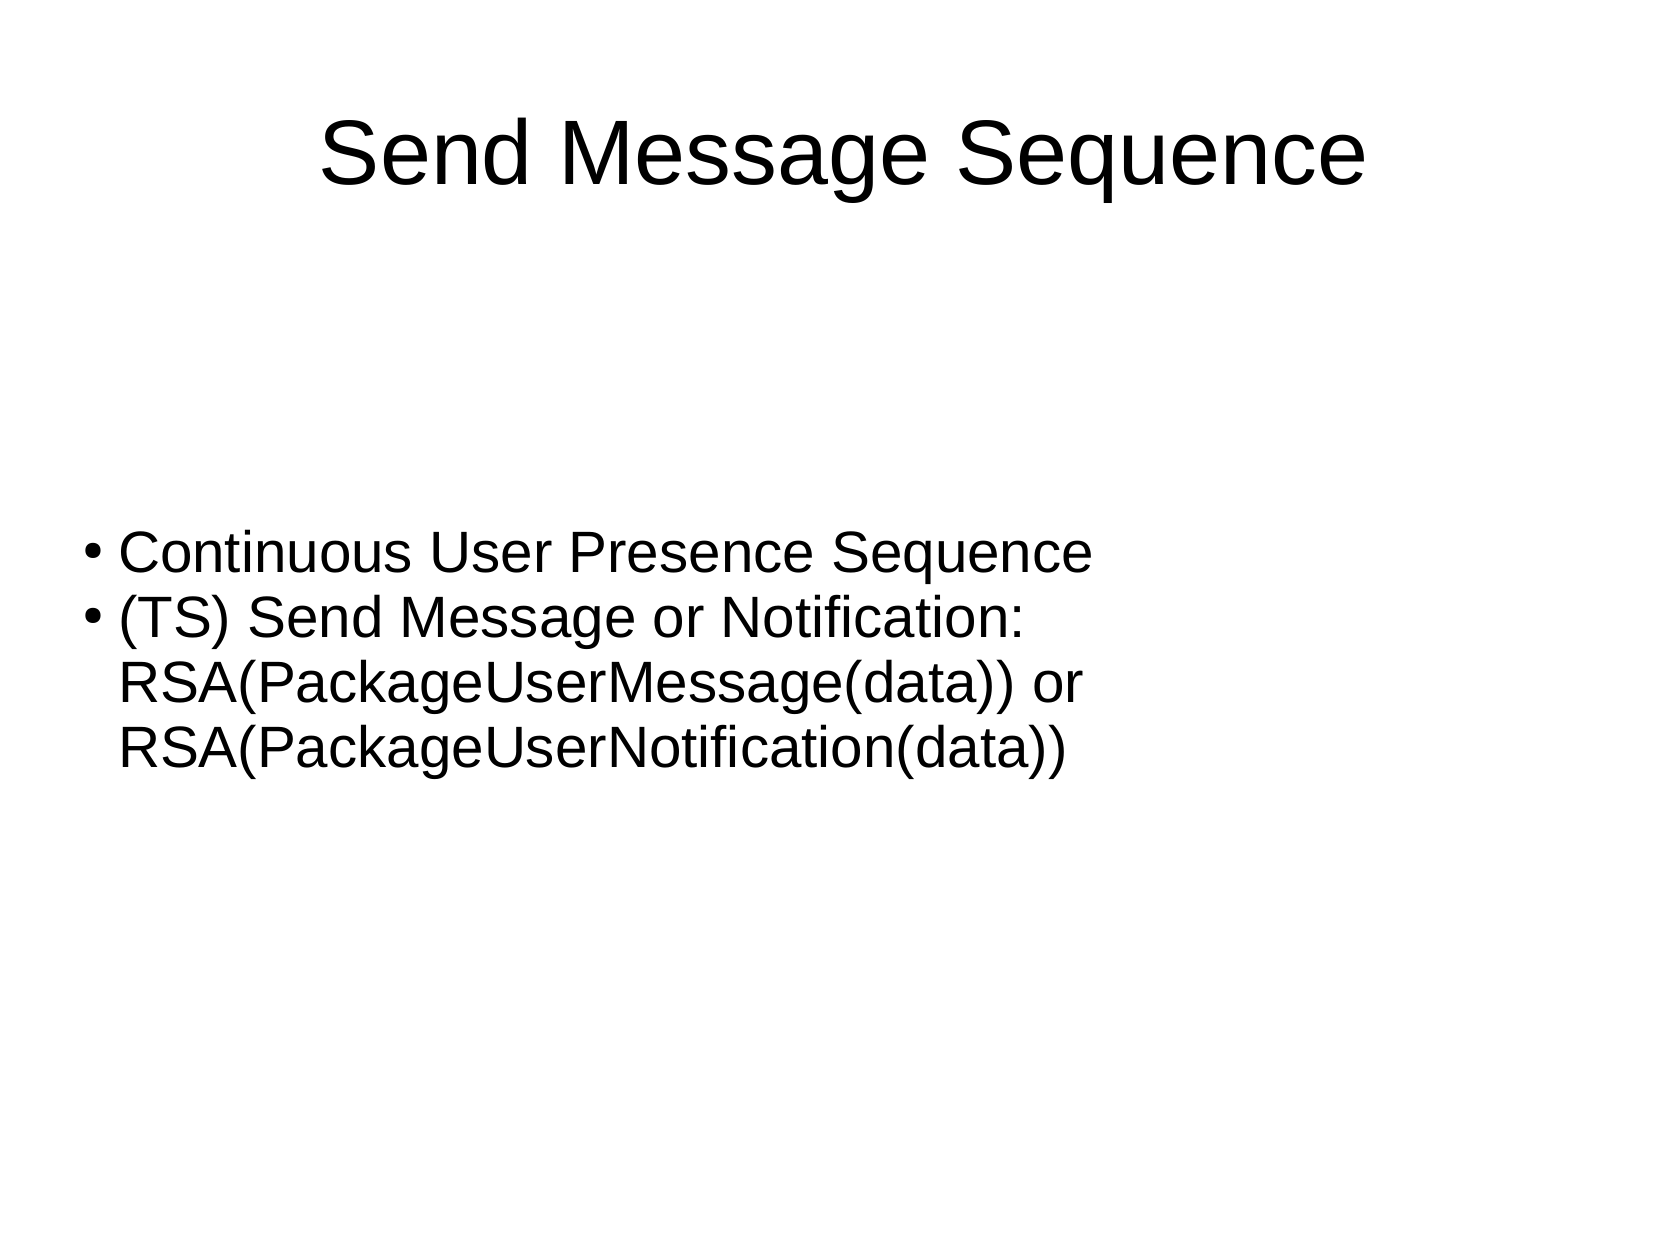

# Send Message Sequence
Continuous User Presence Sequence
(TS) Send Message or Notification: RSA(PackageUserMessage(data)) or RSA(PackageUserNotification(data))